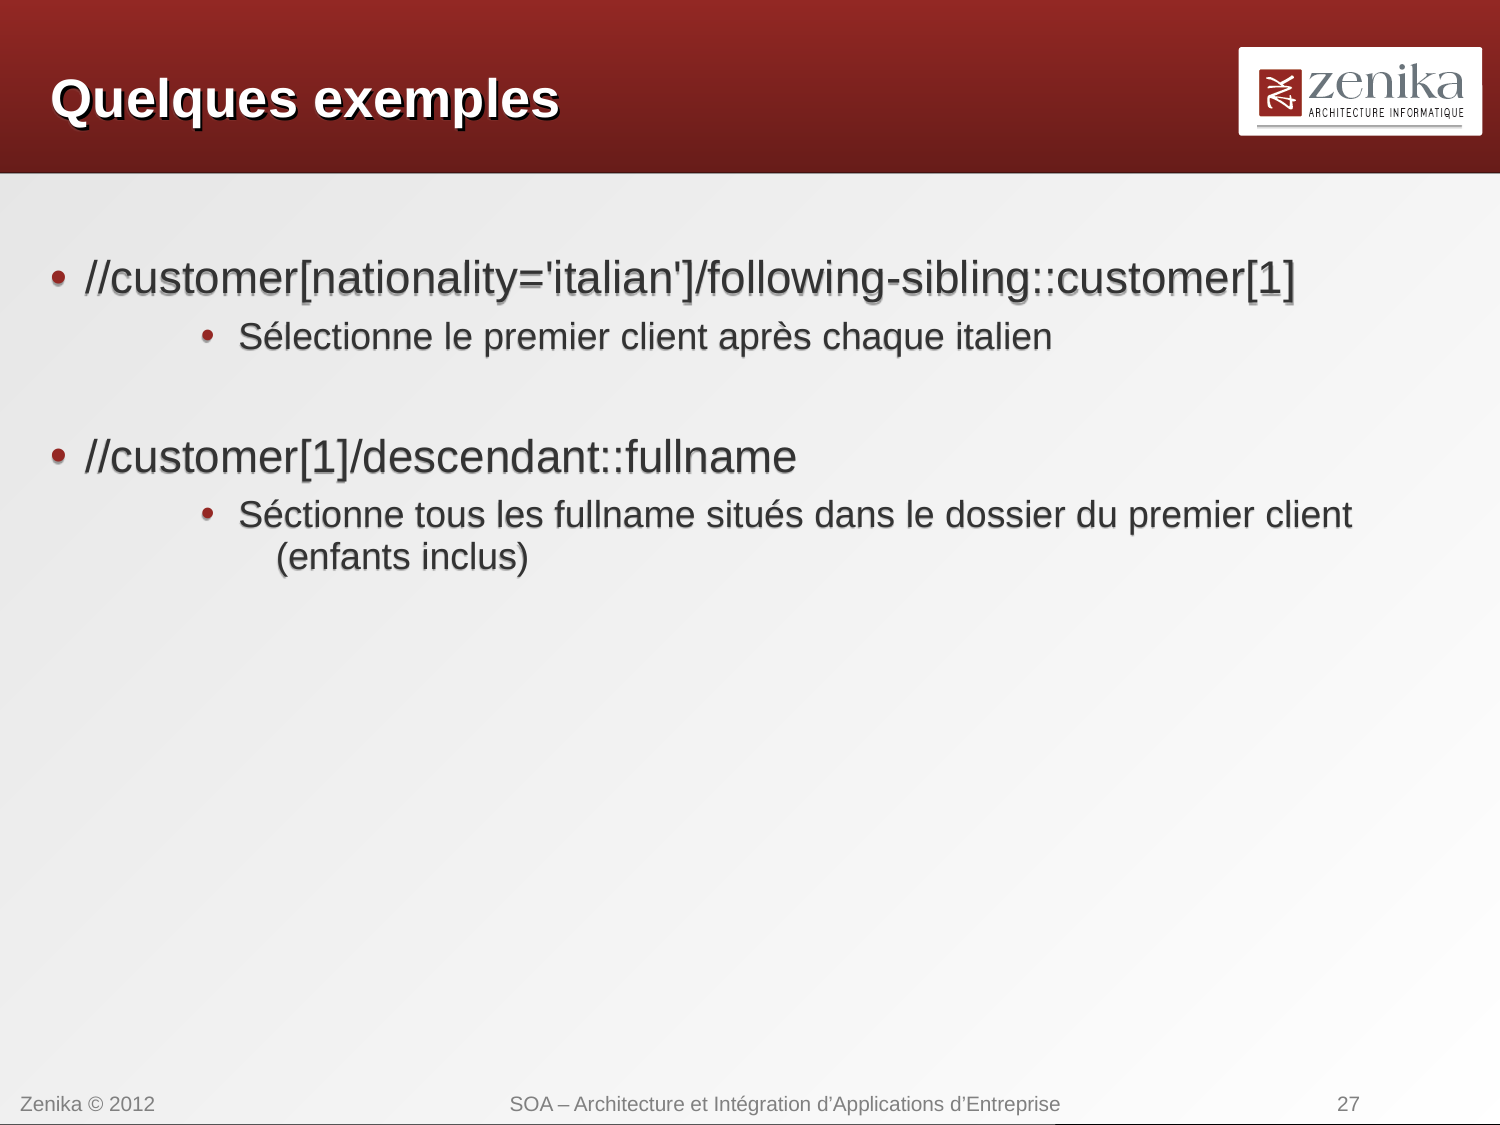

# Quelques exemples
//customer[nationality='italian']/following-sibling::customer[1]
Sélectionne le premier client après chaque italien
//customer[1]/descendant::fullname
Séctionne tous les fullname situés dans le dossier du premier client (enfants inclus)